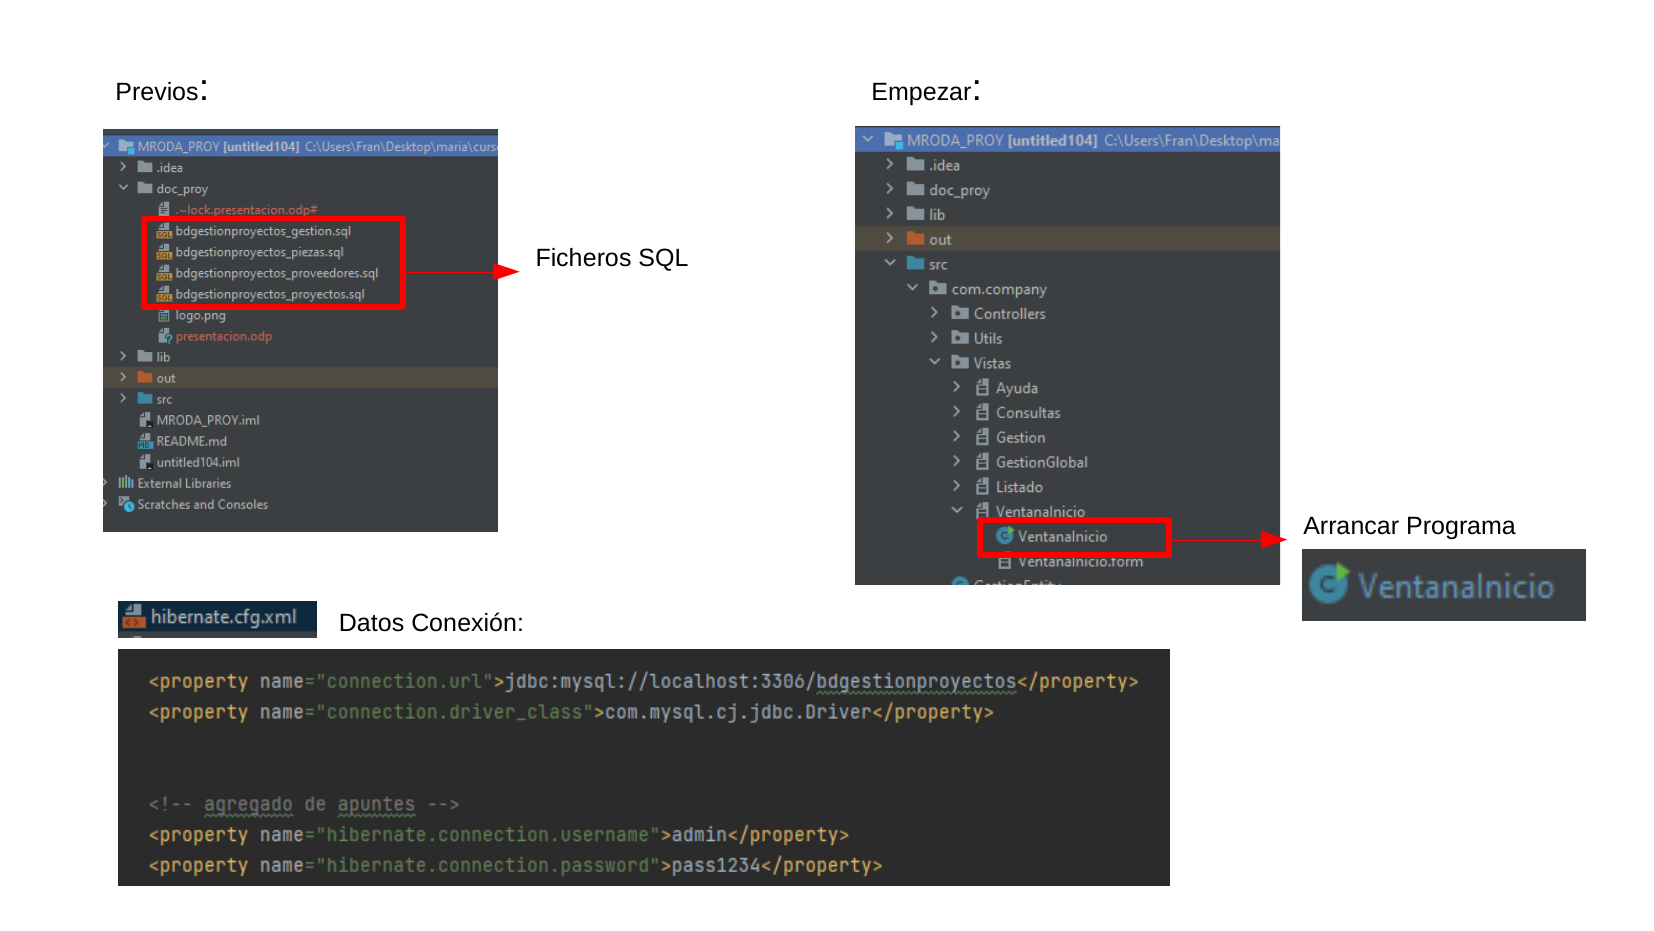

Previos:
Empezar:
Ficheros SQL
Arrancar Programa
Datos Conexión: